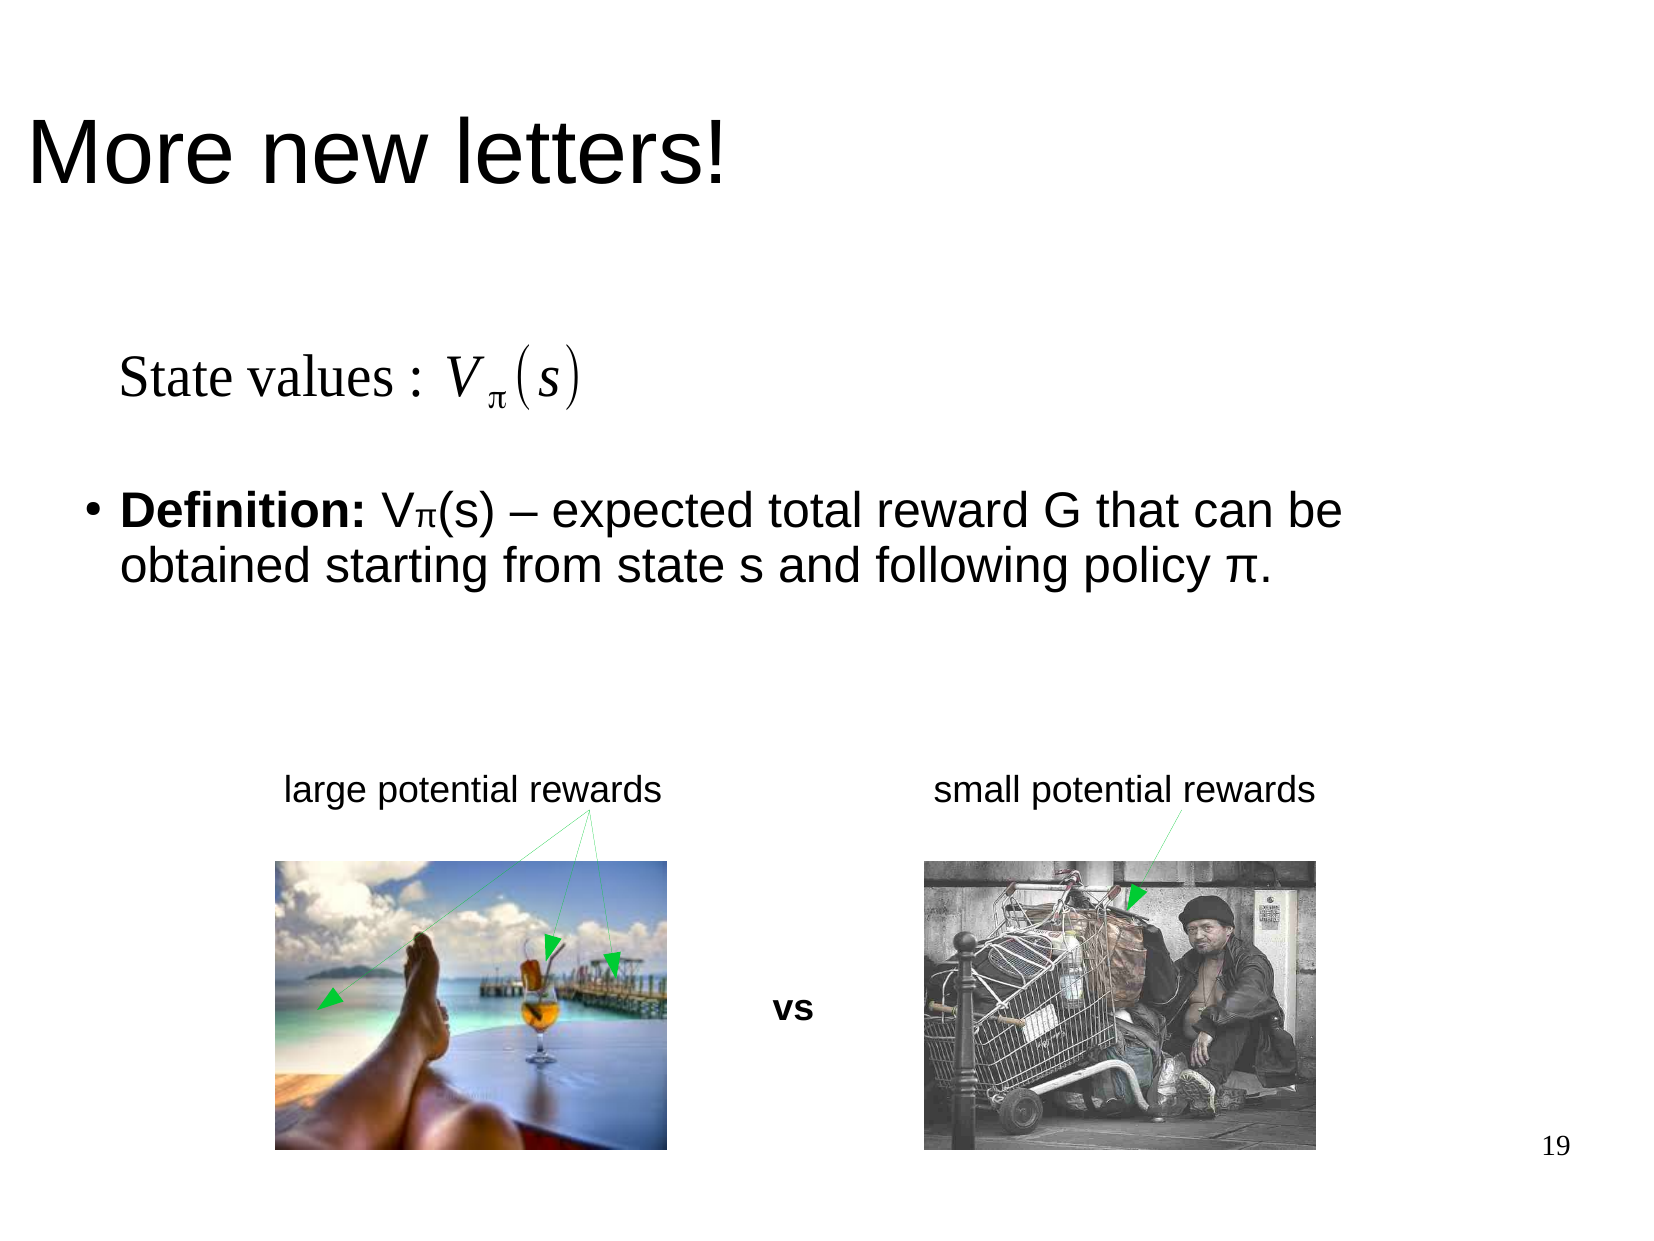

More new letters!
Definition: Vπ(s) – expected total reward G that can be obtained starting from state s and following policy π.
large potential rewards
small potential rewards
vs
19